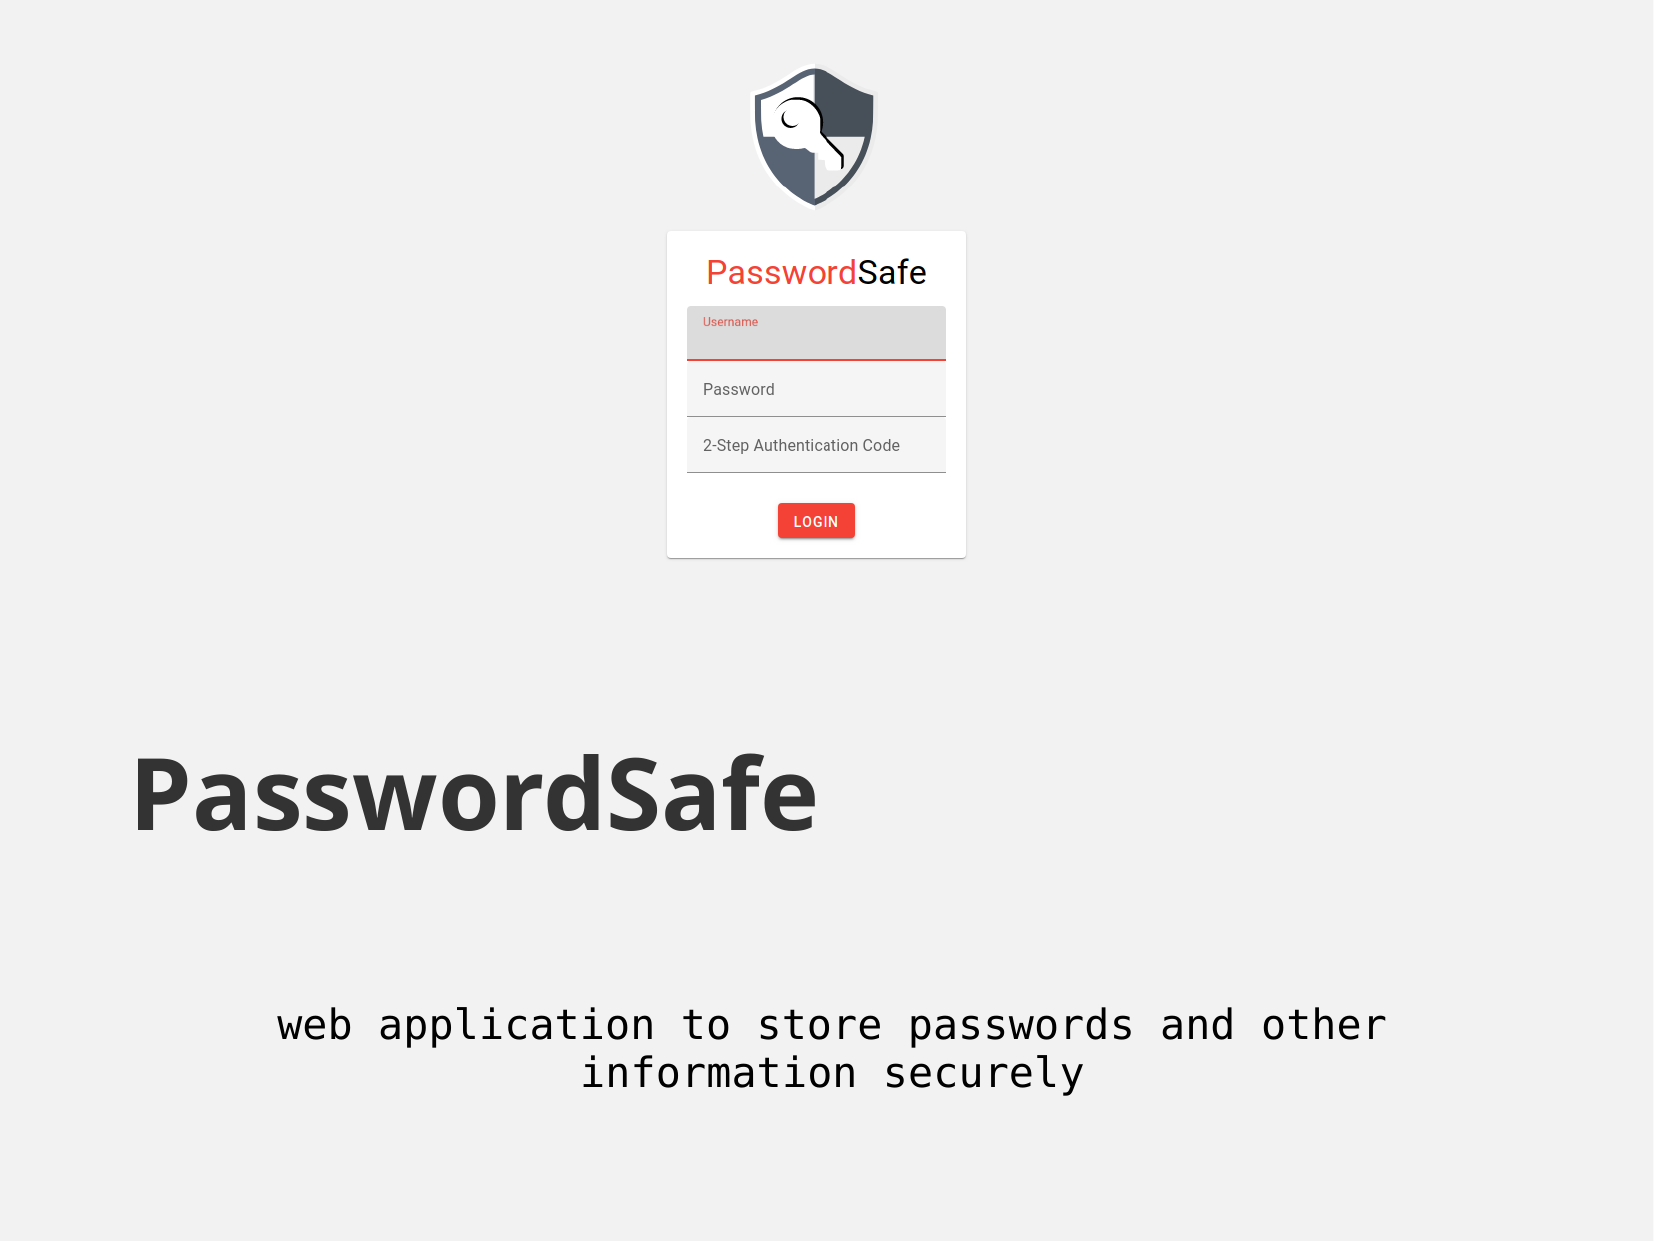

# PasswordSafe
web application to store passwords and other information securely
1